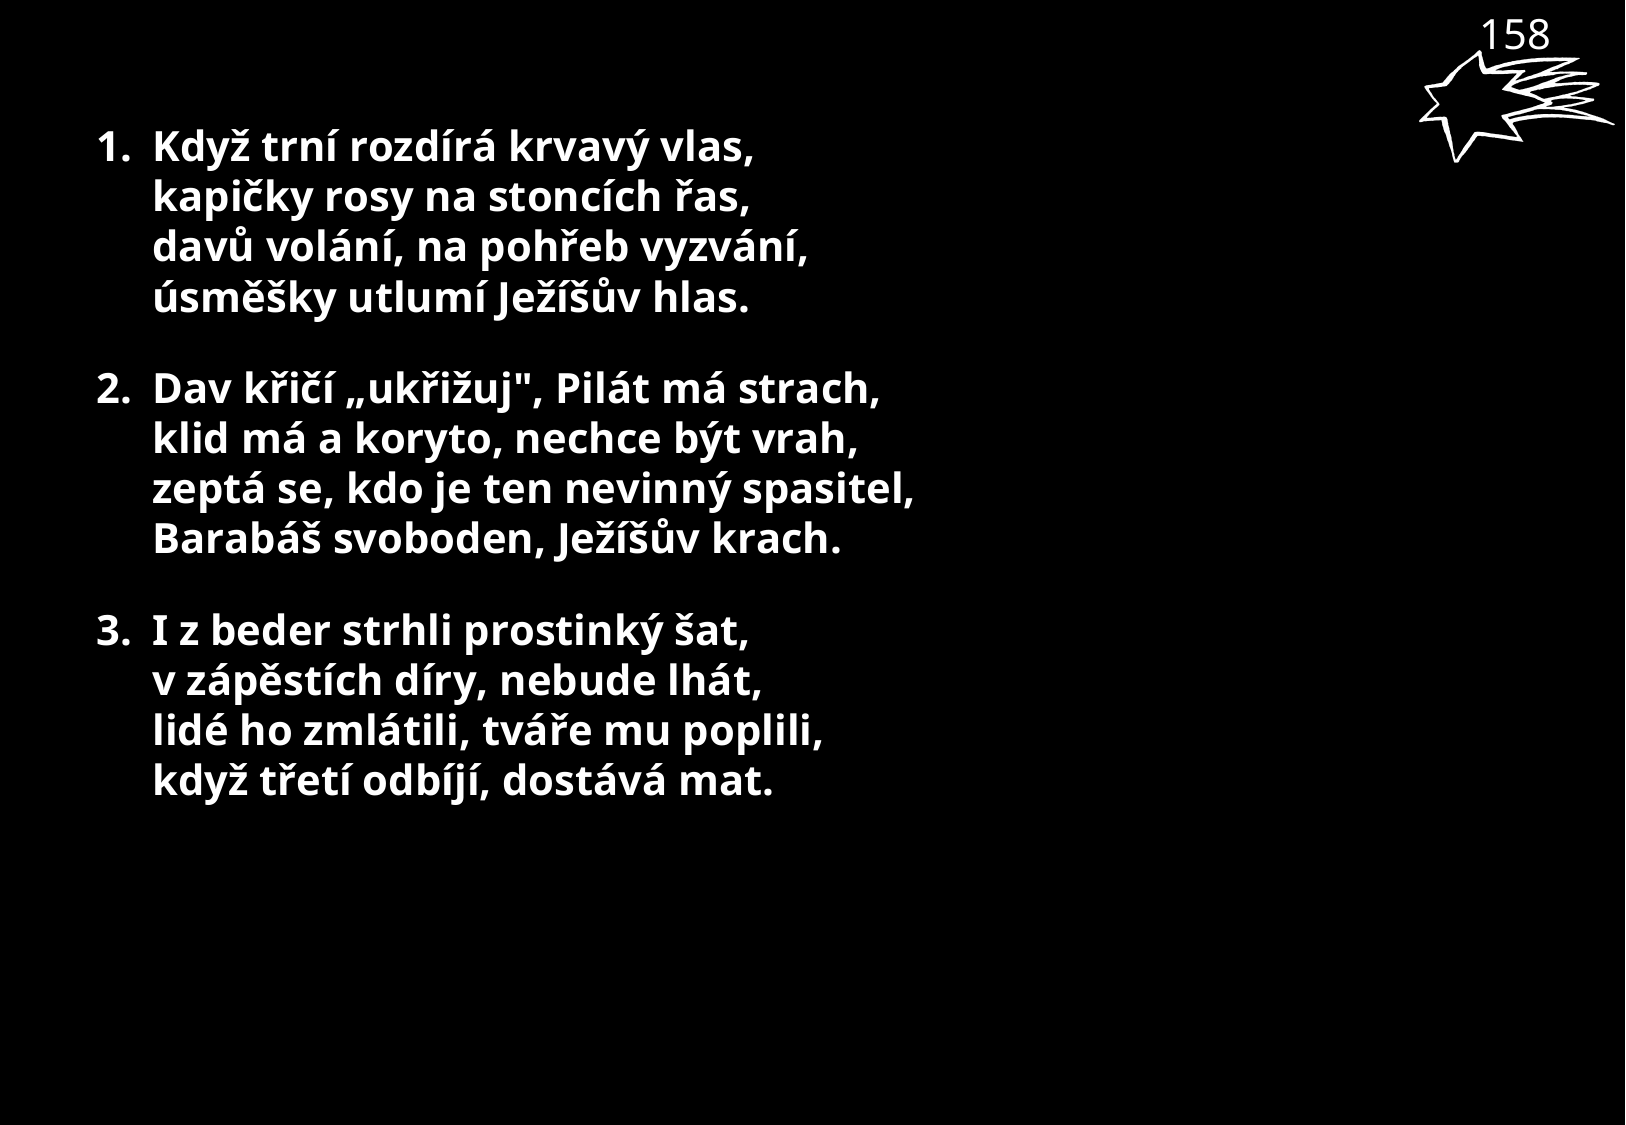

158
# 1. 	Když trní rozdírá krvavý vlas, kapičky rosy na stoncích řas, davů volání, na pohřeb vyzvání, úsměšky utlumí Ježíšův hlas.
2.	Dav křičí „ukřižuj", Pilát má strach,
klid má a koryto, nechce být vrah,
zeptá se, kdo je ten nevinný spasitel,
Barabáš svoboden, Ježíšův krach.
3.	I z beder strhli prostinký šat,
v zápěstích díry, nebude lhát,
lidé ho zmlátili, tváře mu poplili,
když třetí odbíjí, dostává mat.